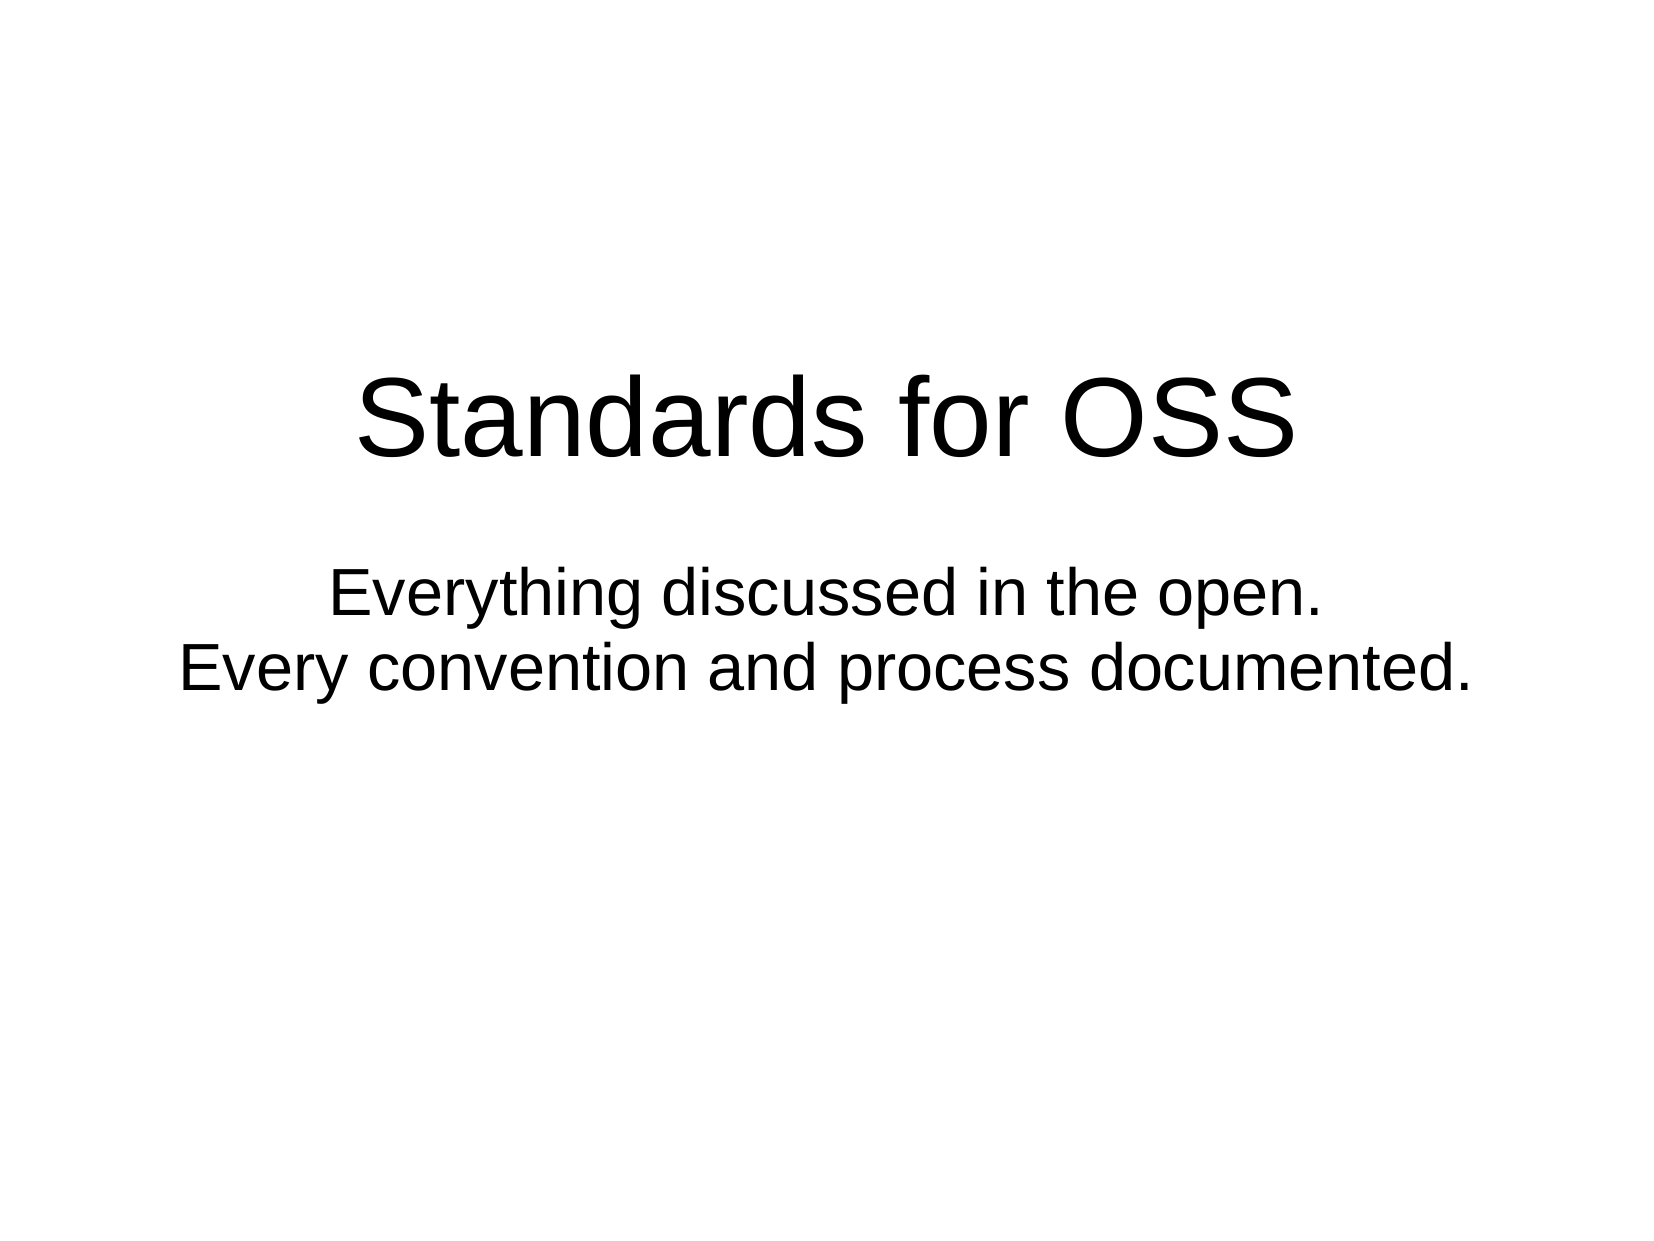

# Standards for OSS
Everything discussed in the open.
Every convention and process documented.